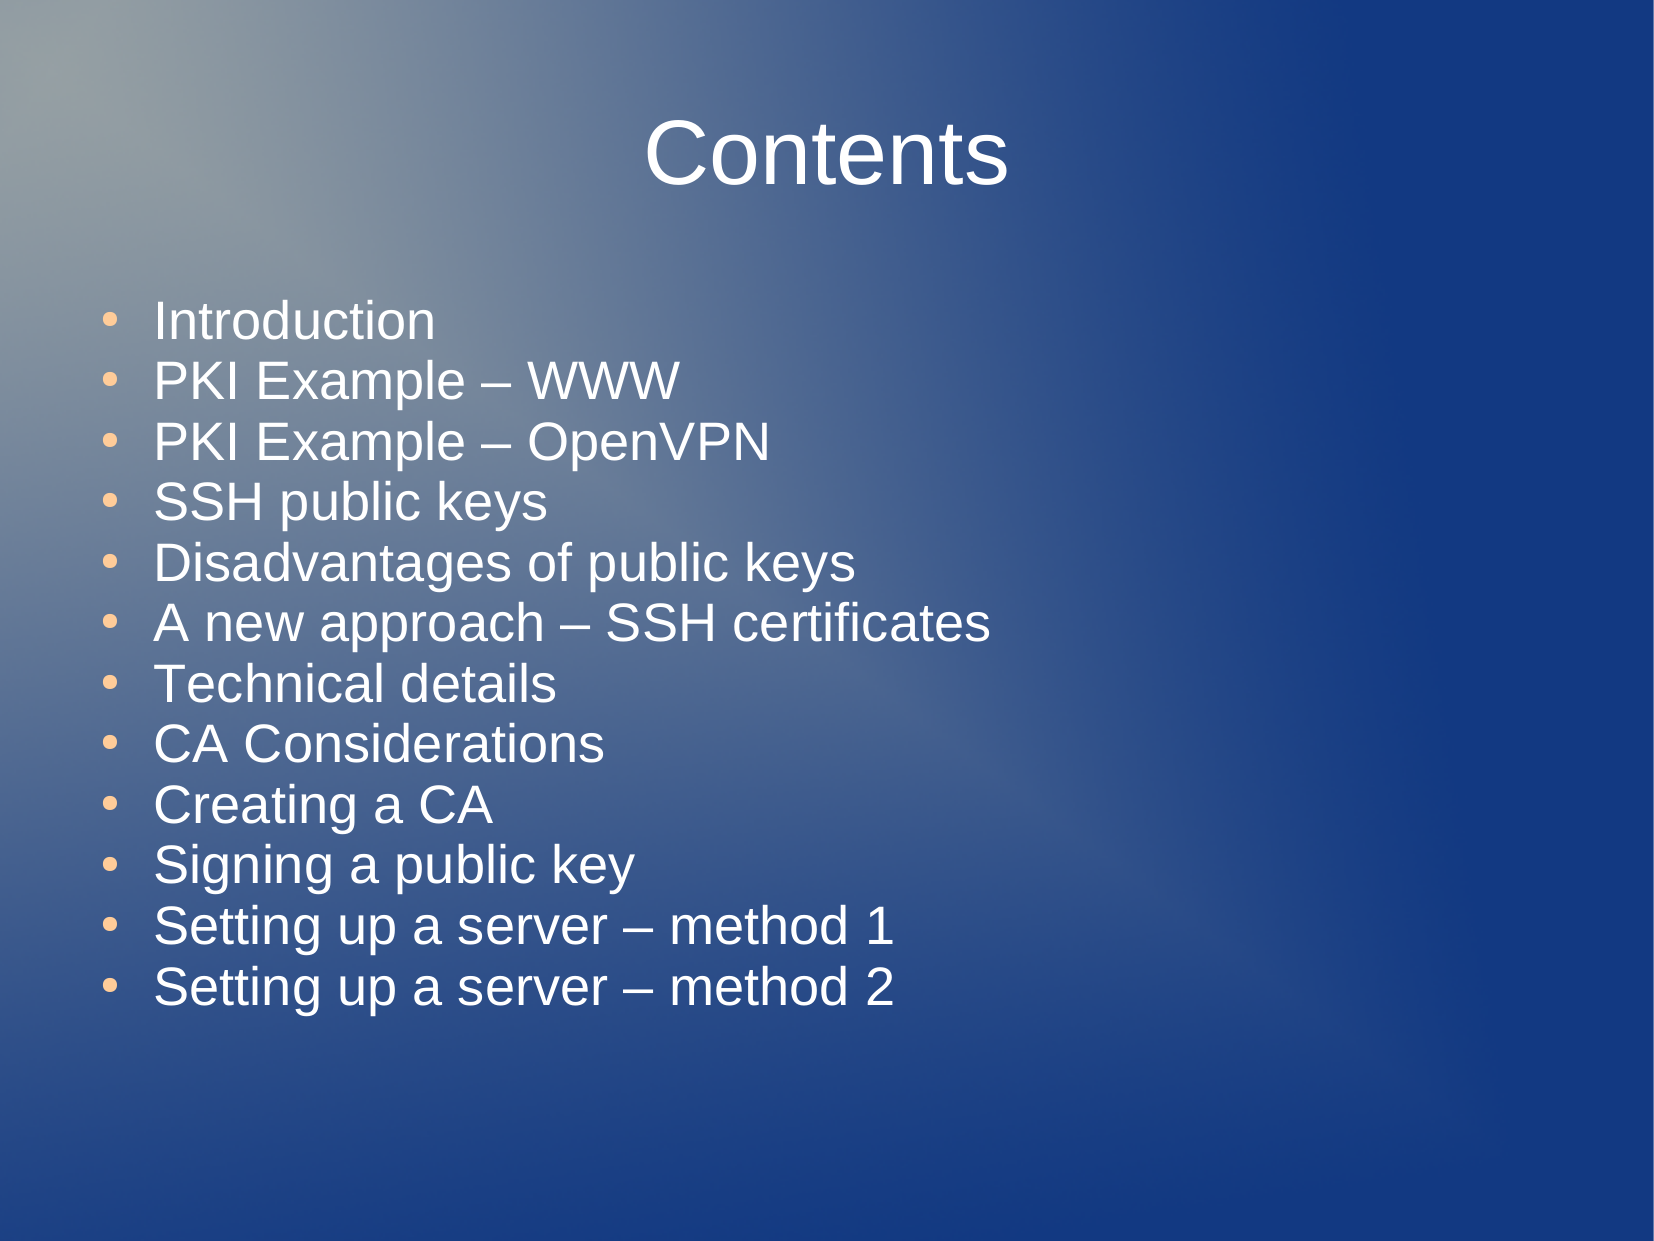

# Contents
Introduction
PKI Example – WWW
PKI Example – OpenVPN
SSH public keys
Disadvantages of public keys
A new approach – SSH certificates
Technical details
CA Considerations
Creating a CA
Signing a public key
Setting up a server – method 1
Setting up a server – method 2